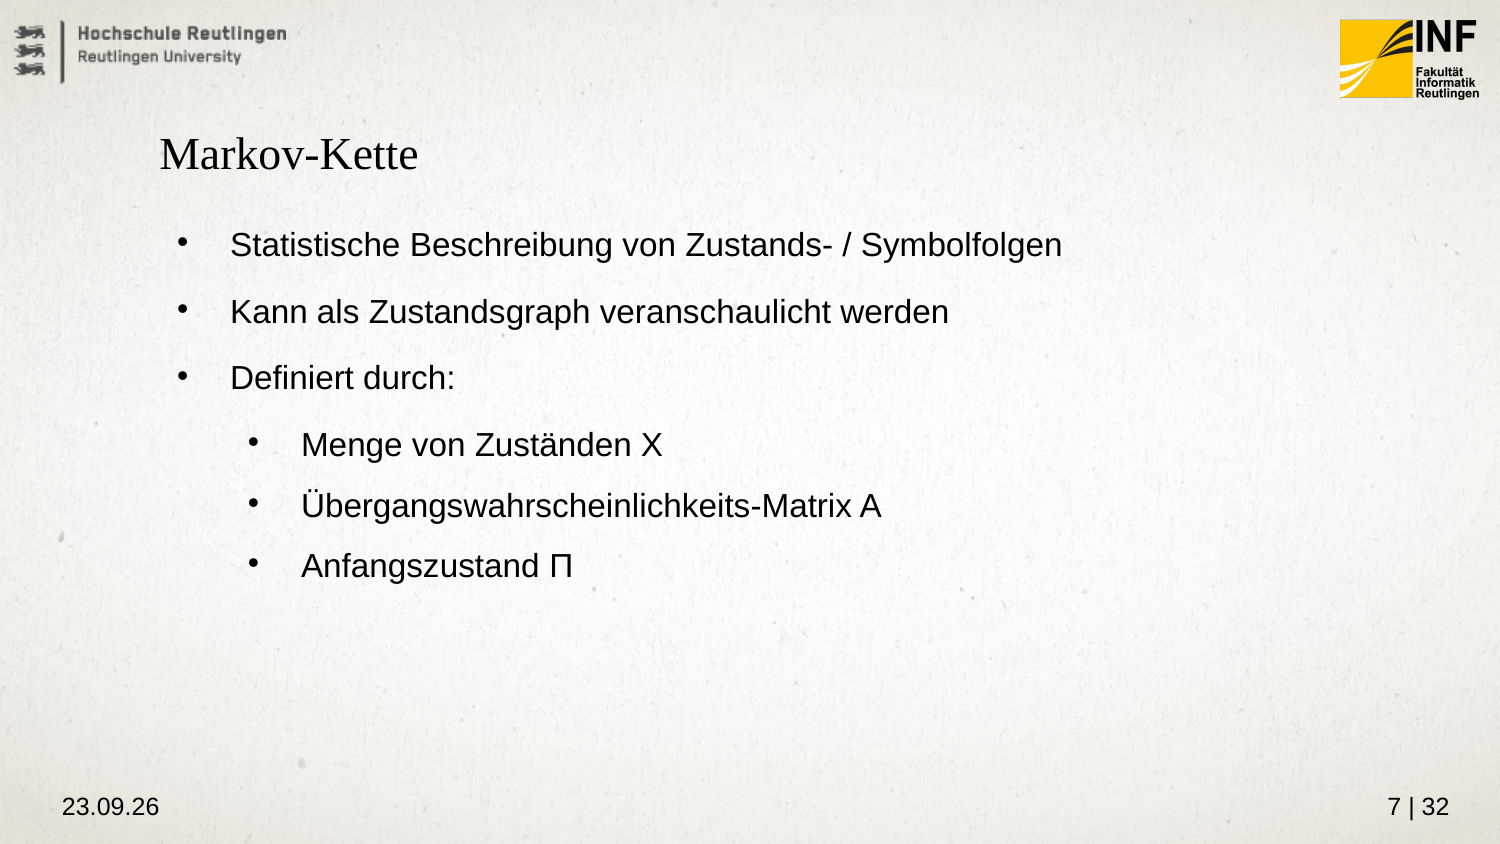

# Markov-Kette
Statistische Beschreibung von Zustands- / Symbolfolgen
Kann als Zustandsgraph veranschaulicht werden
Definiert durch:
Menge von Zuständen X
Übergangswahrscheinlichkeits-Matrix A
Anfangszustand Π